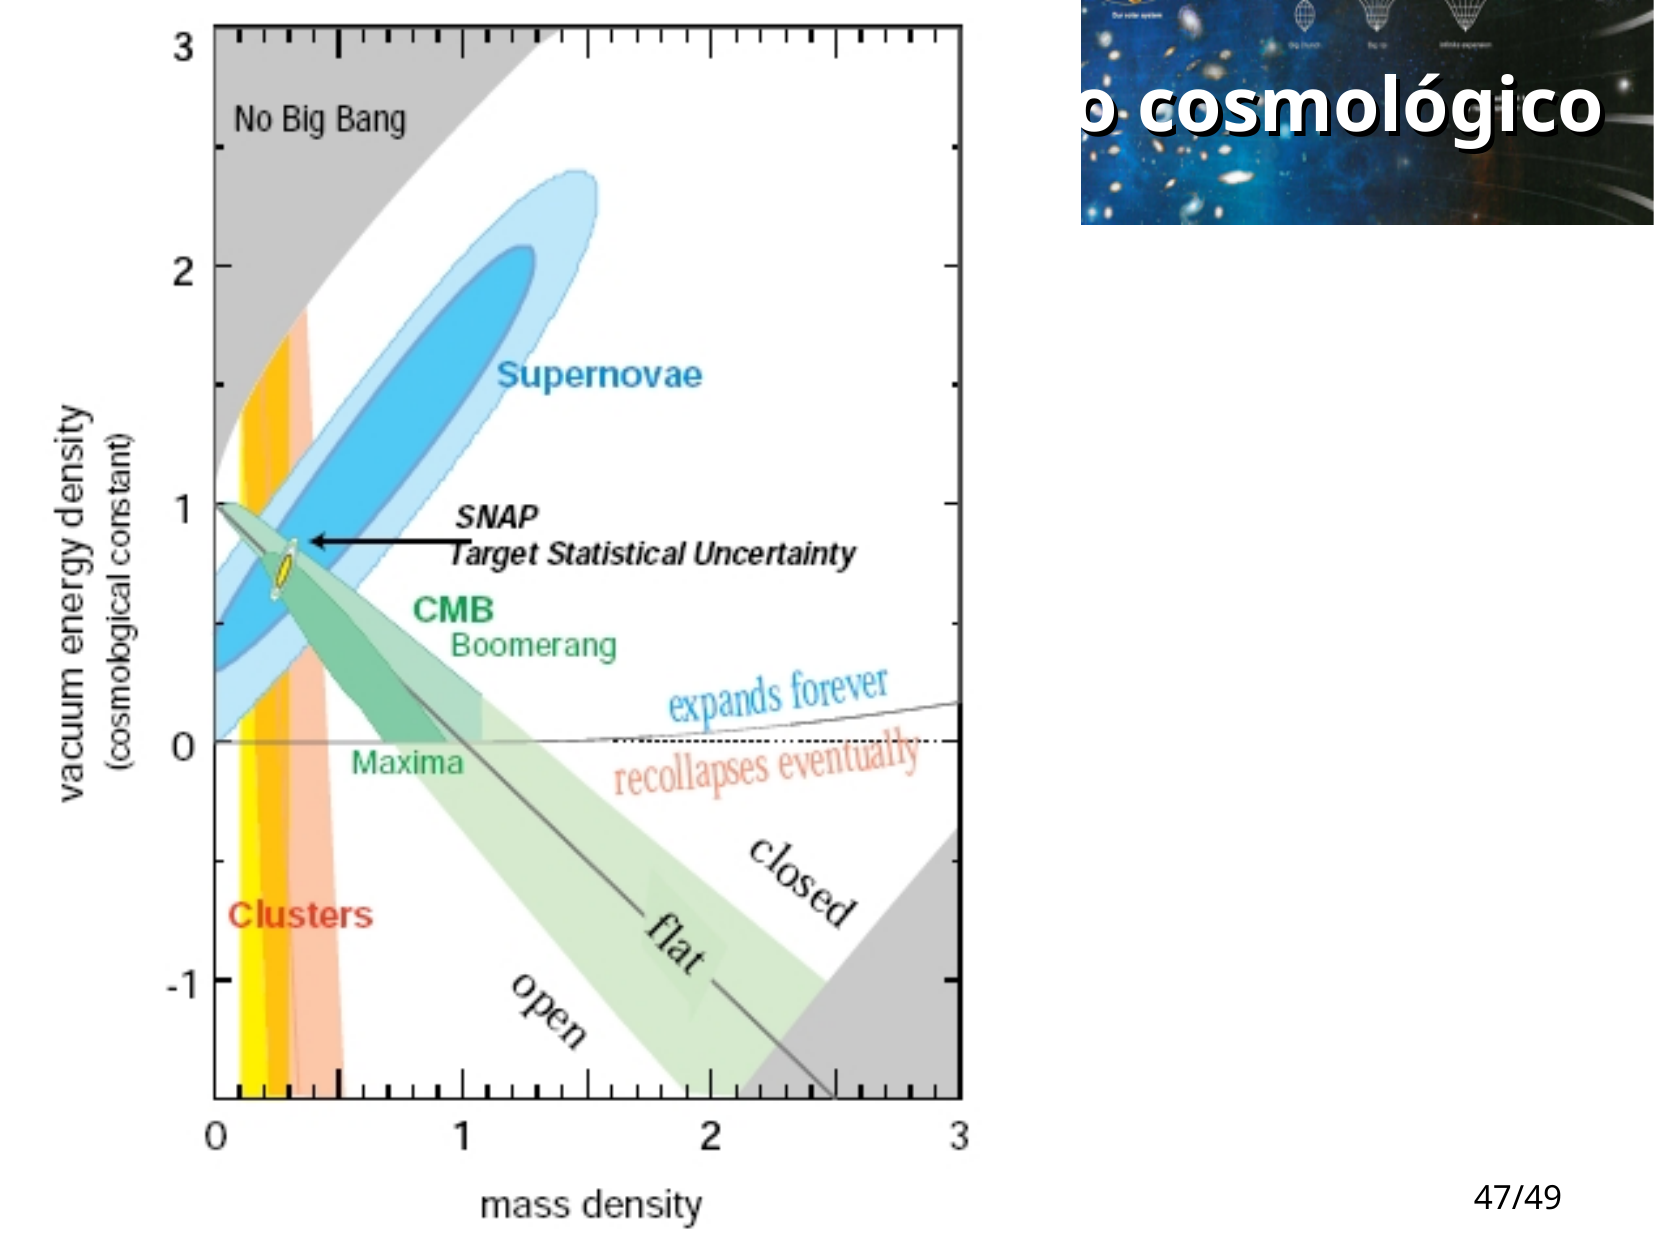

# Modelo cosmológico
H. Asorey - Física IV B
47